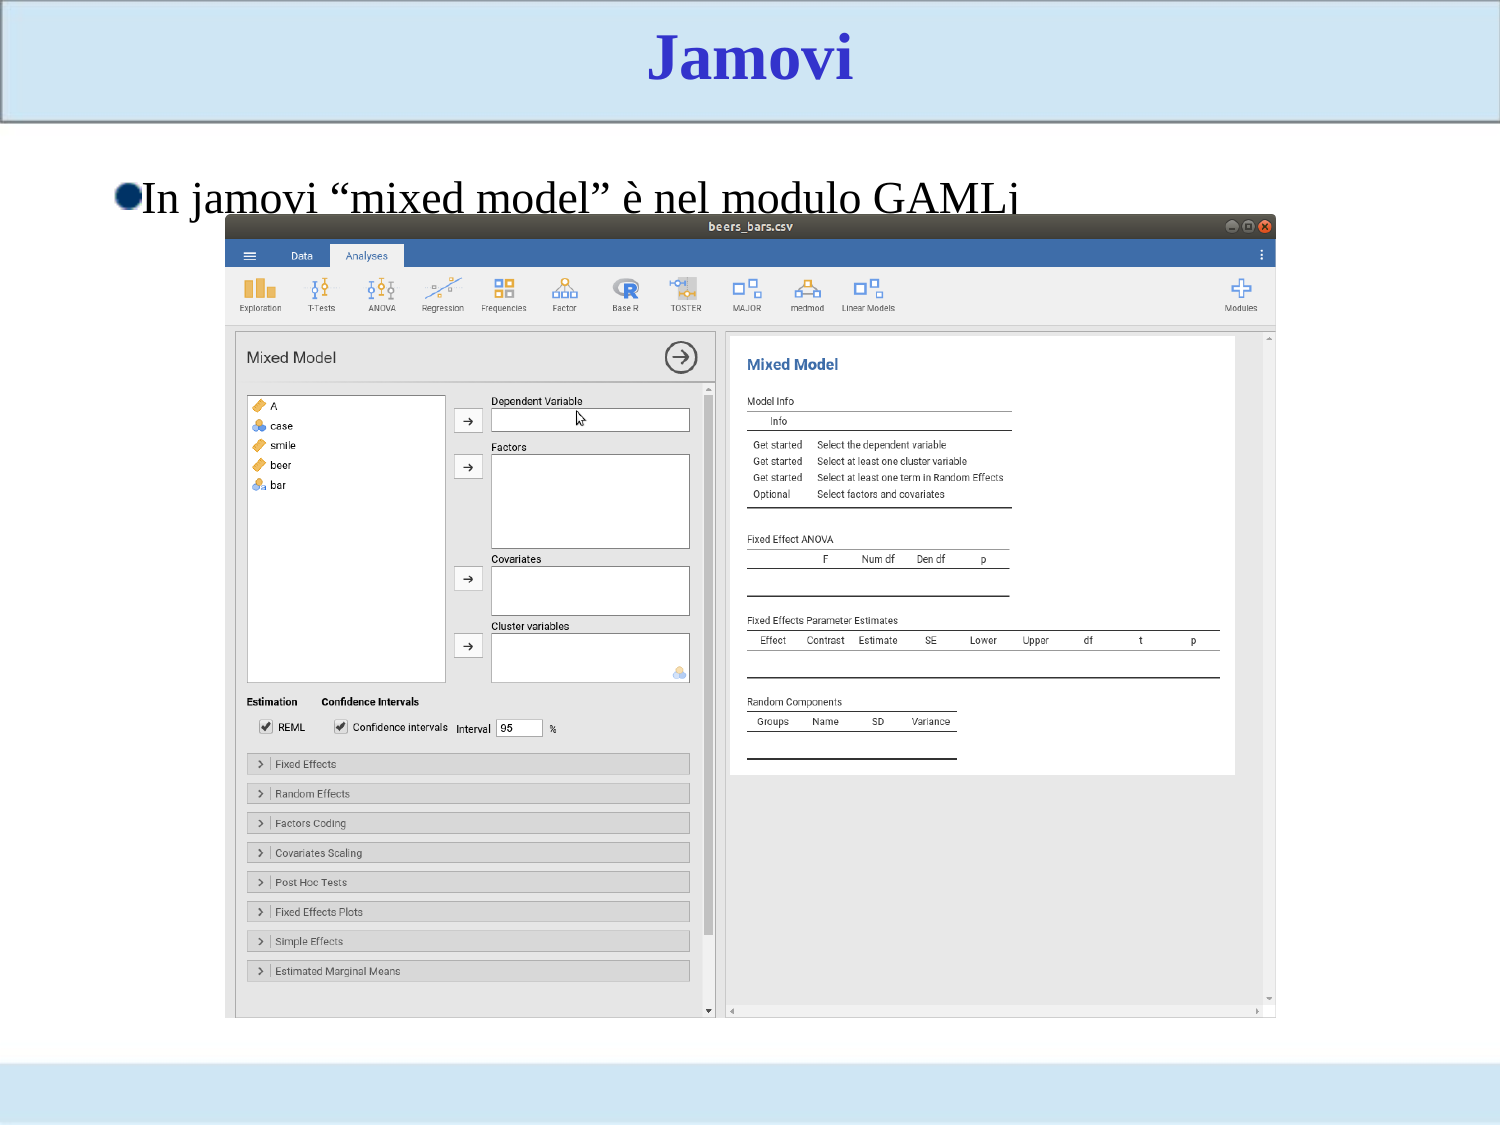

# Jamovi
In jamovi “mixed model” è nel modulo GAMLj
54